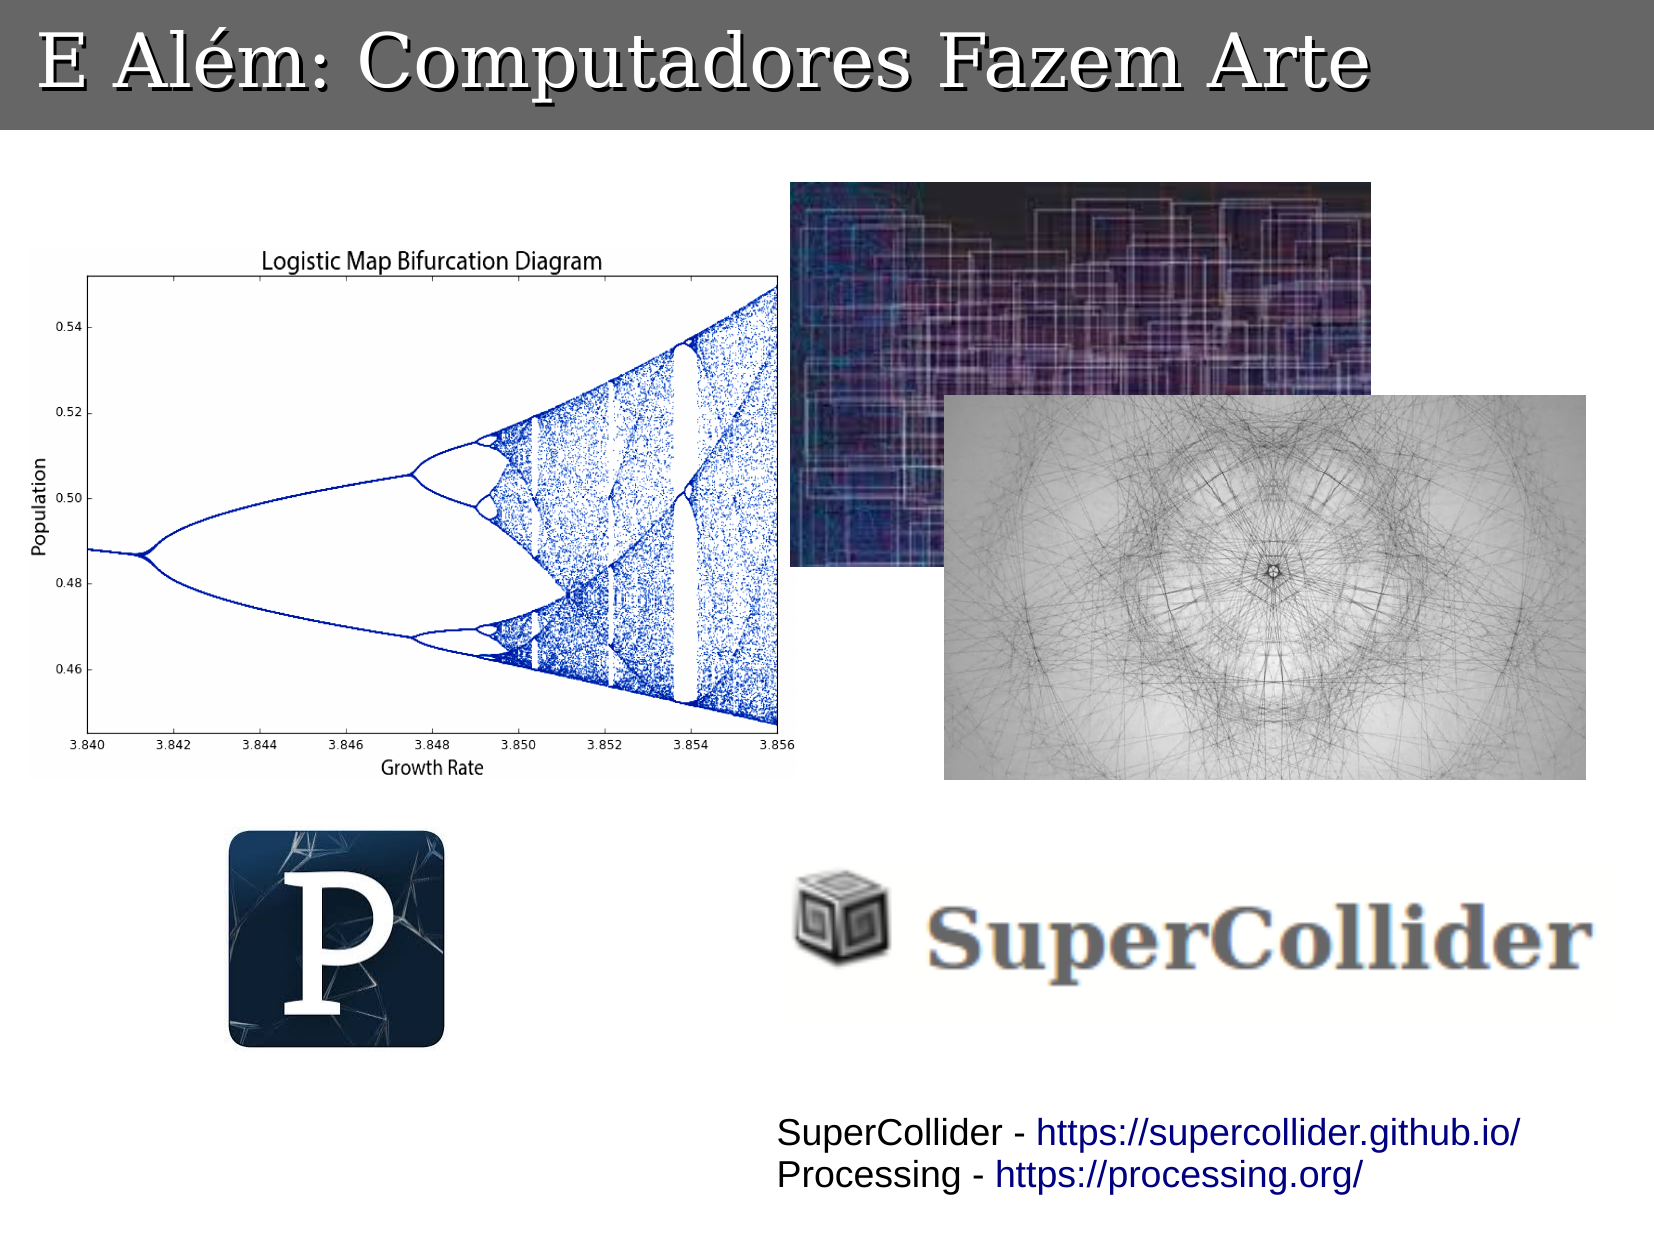

# E Além: Computadores Fazem Arte
SuperCollider - https://supercollider.github.io/
Processing - https://processing.org/